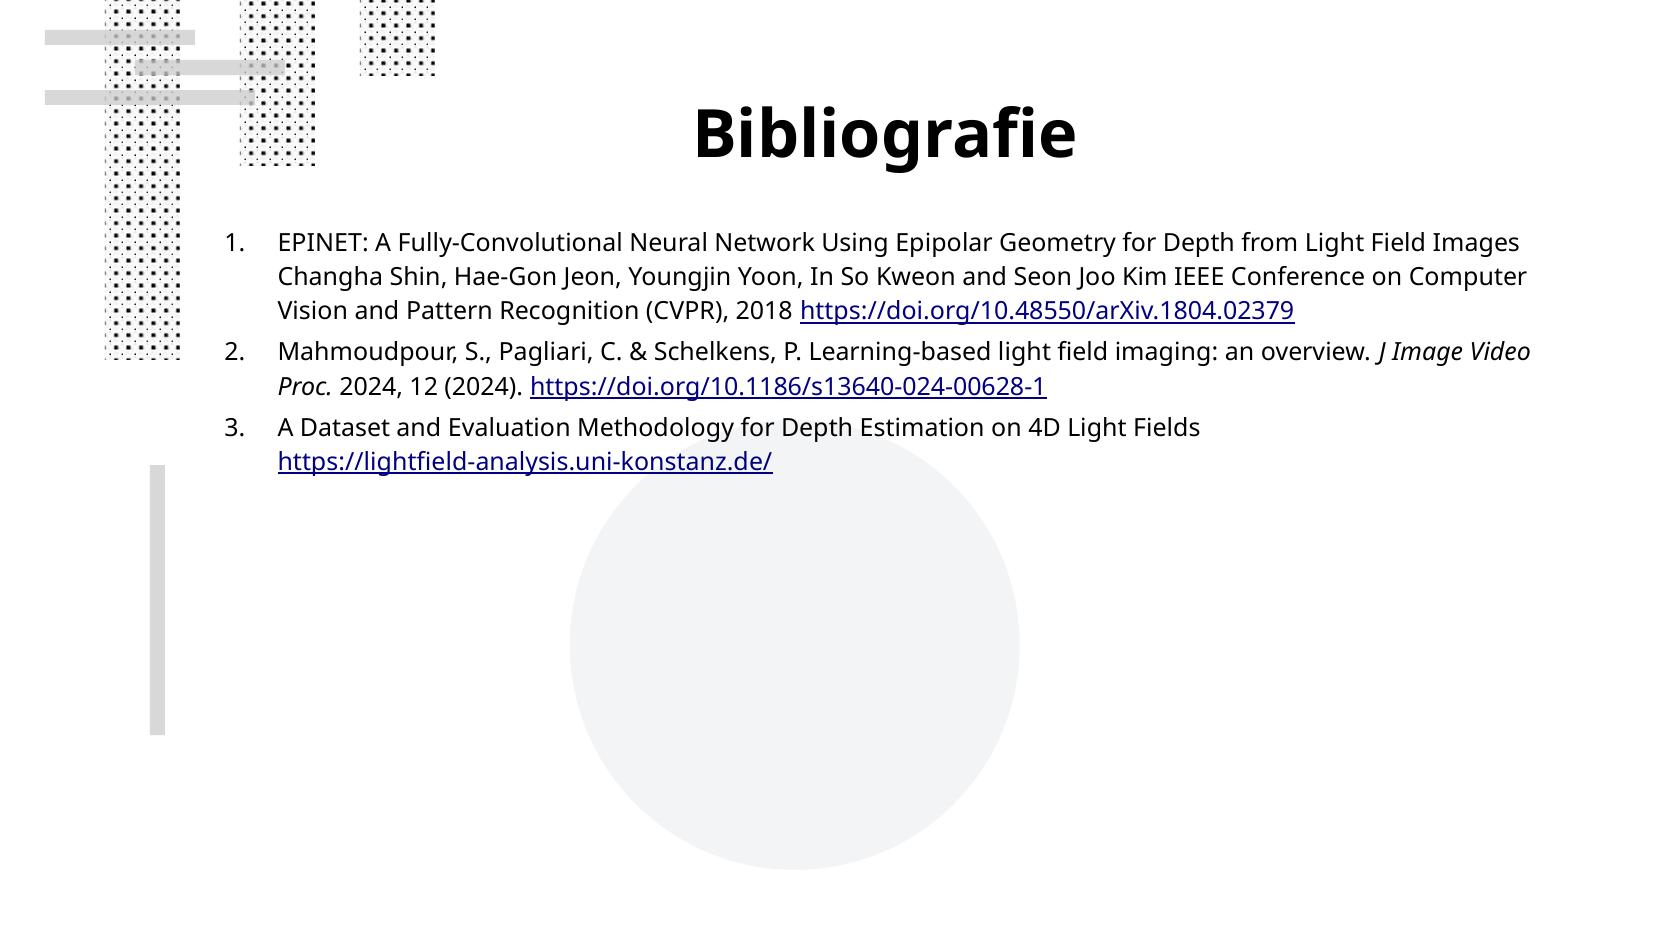

# Bibliografie
EPINET: A Fully-Convolutional Neural Network Using Epipolar Geometry for Depth from Light Field Images Changha Shin, Hae-Gon Jeon, Youngjin Yoon, In So Kweon and Seon Joo Kim IEEE Conference on Computer Vision and Pattern Recognition (CVPR), 2018 https://doi.org/10.48550/arXiv.1804.02379
Mahmoudpour, S., Pagliari, C. & Schelkens, P. Learning-based light field imaging: an overview. J Image Video Proc. 2024, 12 (2024). https://doi.org/10.1186/s13640-024-00628-1
A Dataset and Evaluation Methodology for Depth Estimation on 4D Light Fields https://lightfield-analysis.uni-konstanz.de/